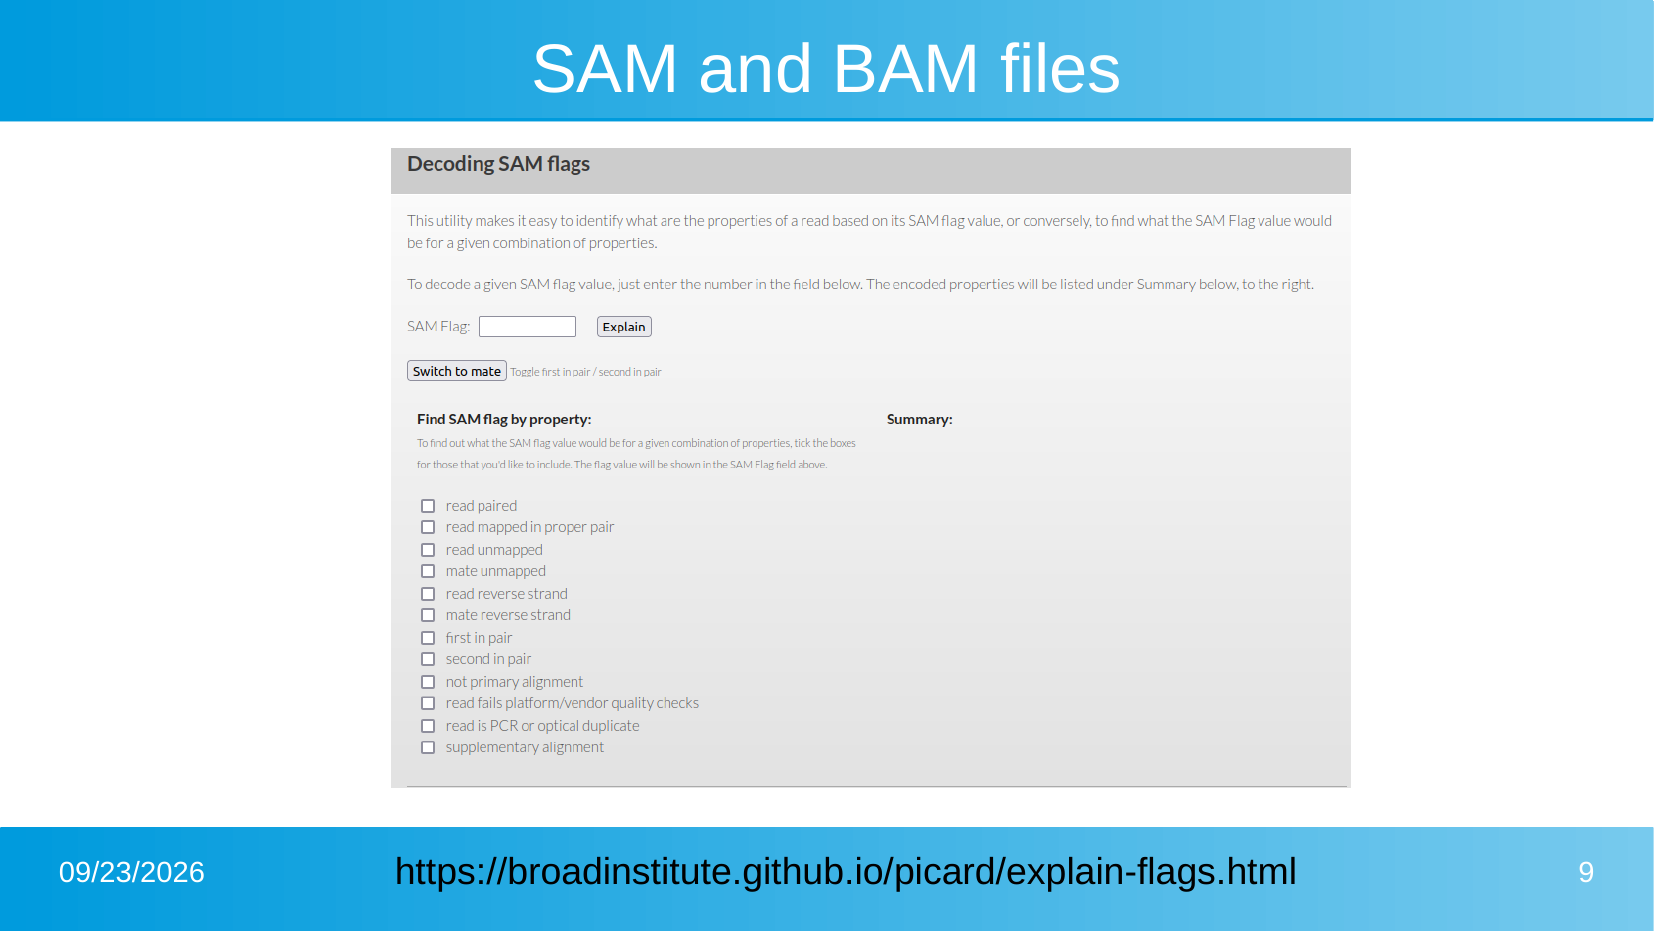

# SAM and BAM files
https://broadinstitute.github.io/picard/explain-flags.html
9